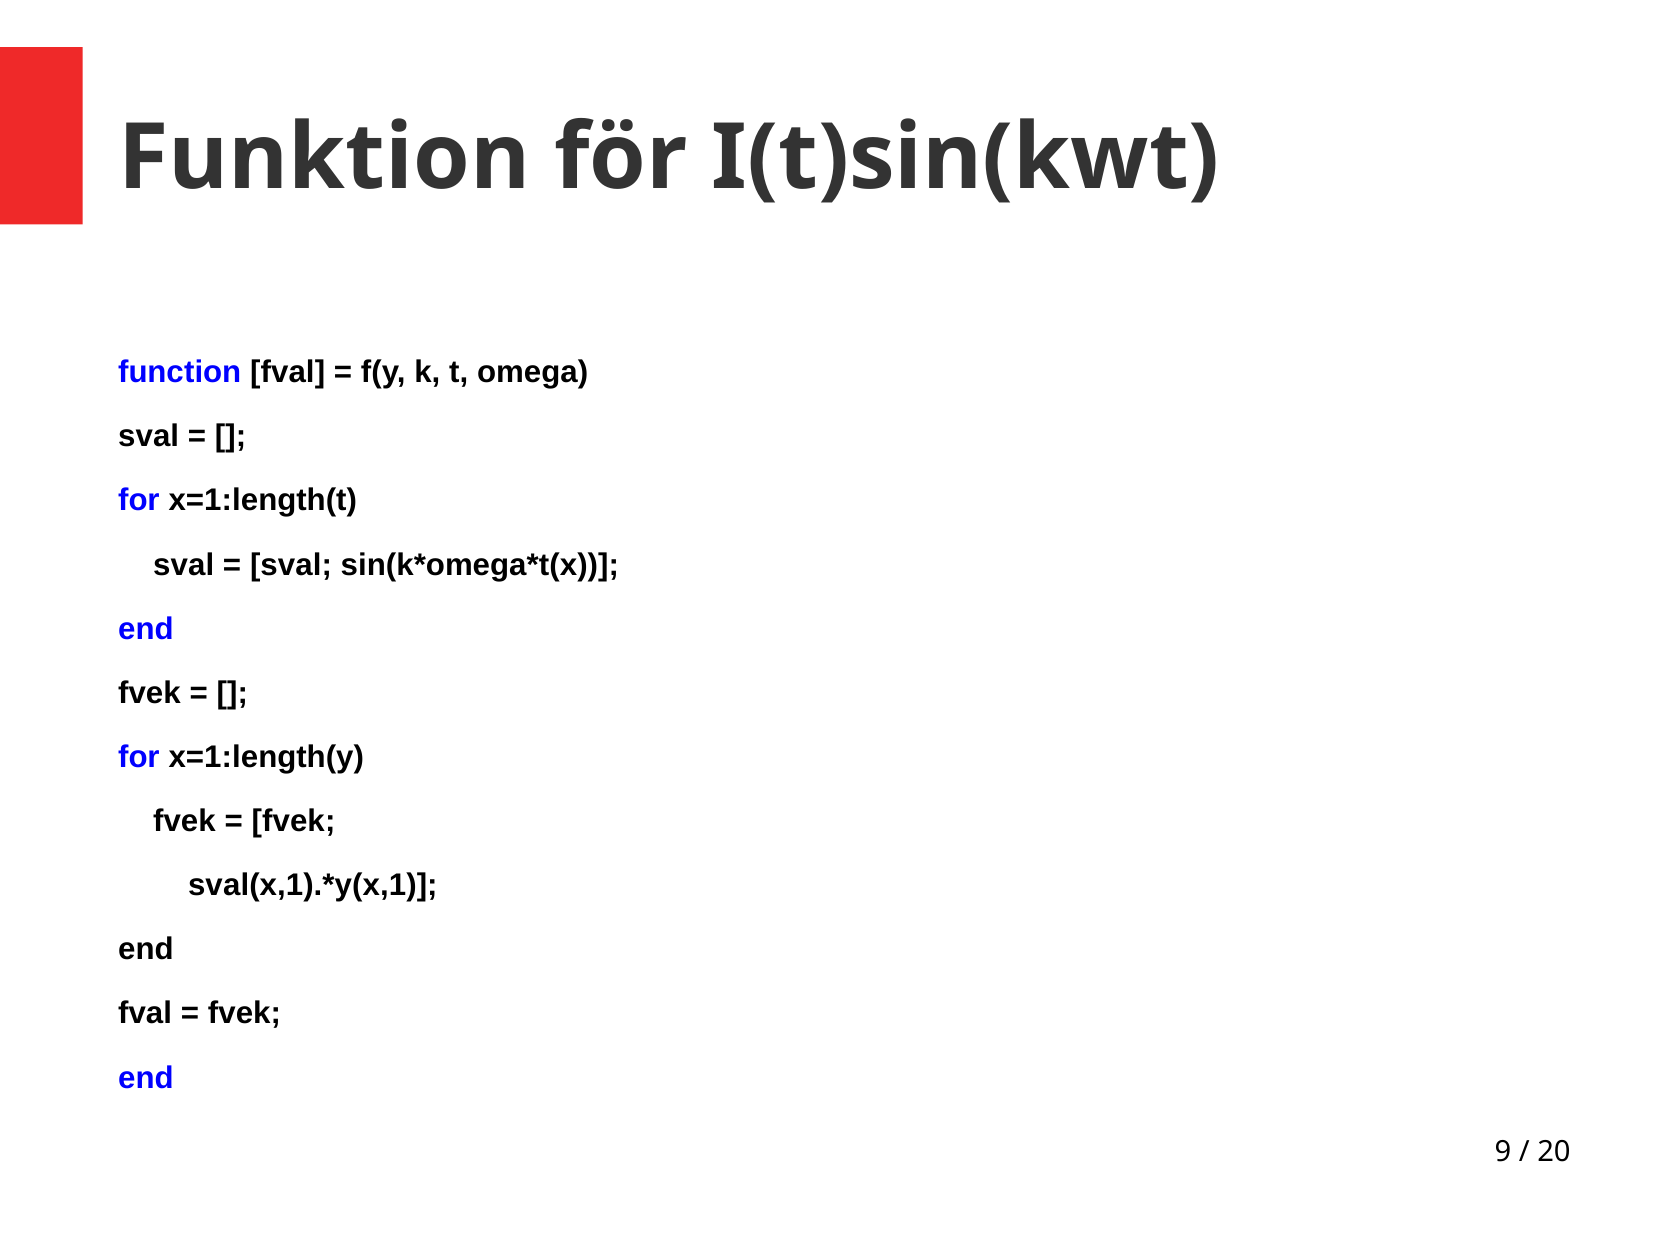

# Funktion för I(t)sin(kwt)
function [fval] = f(y, k, t, omega)
sval = [];
for x=1:length(t)
 sval = [sval; sin(k*omega*t(x))];
end
fvek = [];
for x=1:length(y)
 fvek = [fvek;
 sval(x,1).*y(x,1)];
end
fval = fvek;
end
9